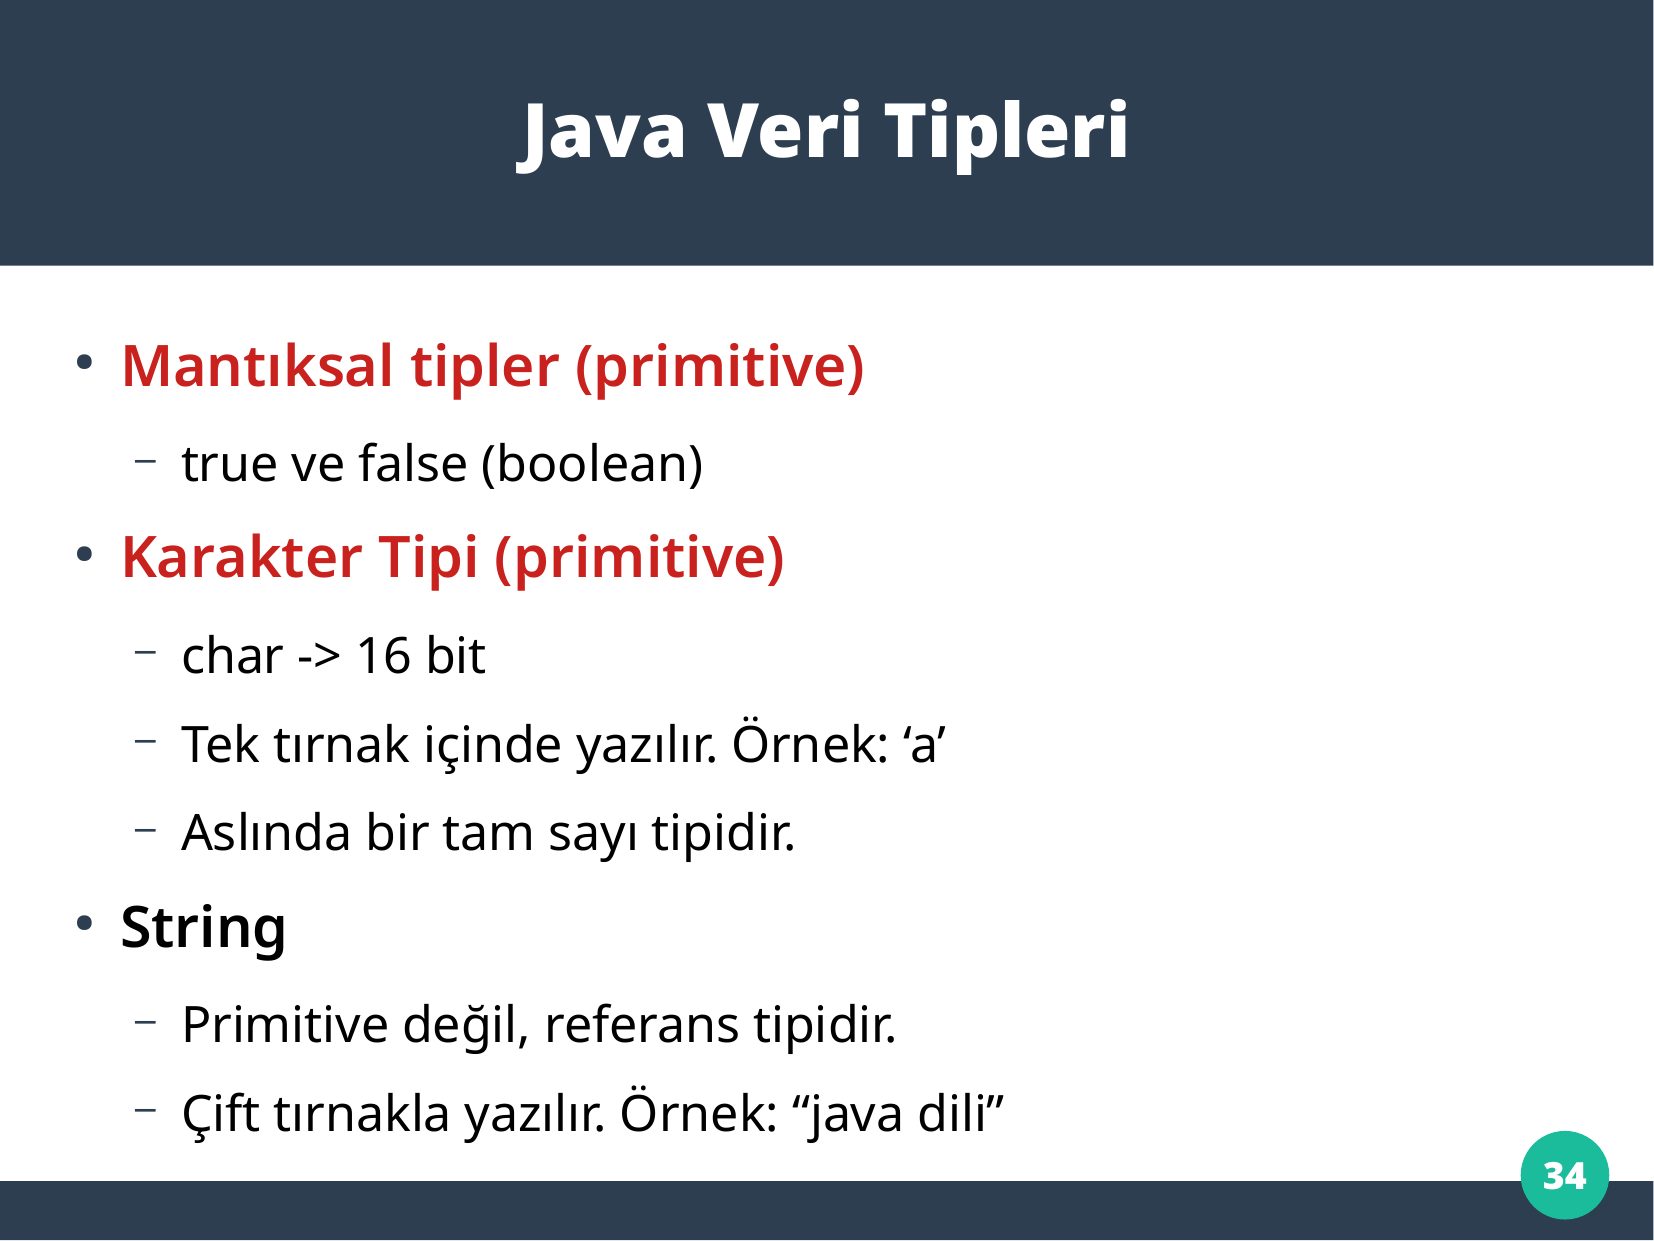

# Java Veri Tipleri
Mantıksal tipler (primitive)
true ve false (boolean)
Karakter Tipi (primitive)
char -> 16 bit
Tek tırnak içinde yazılır. Örnek: ‘a’
Aslında bir tam sayı tipidir.
String
Primitive değil, referans tipidir.
Çift tırnakla yazılır. Örnek: “java dili”
34